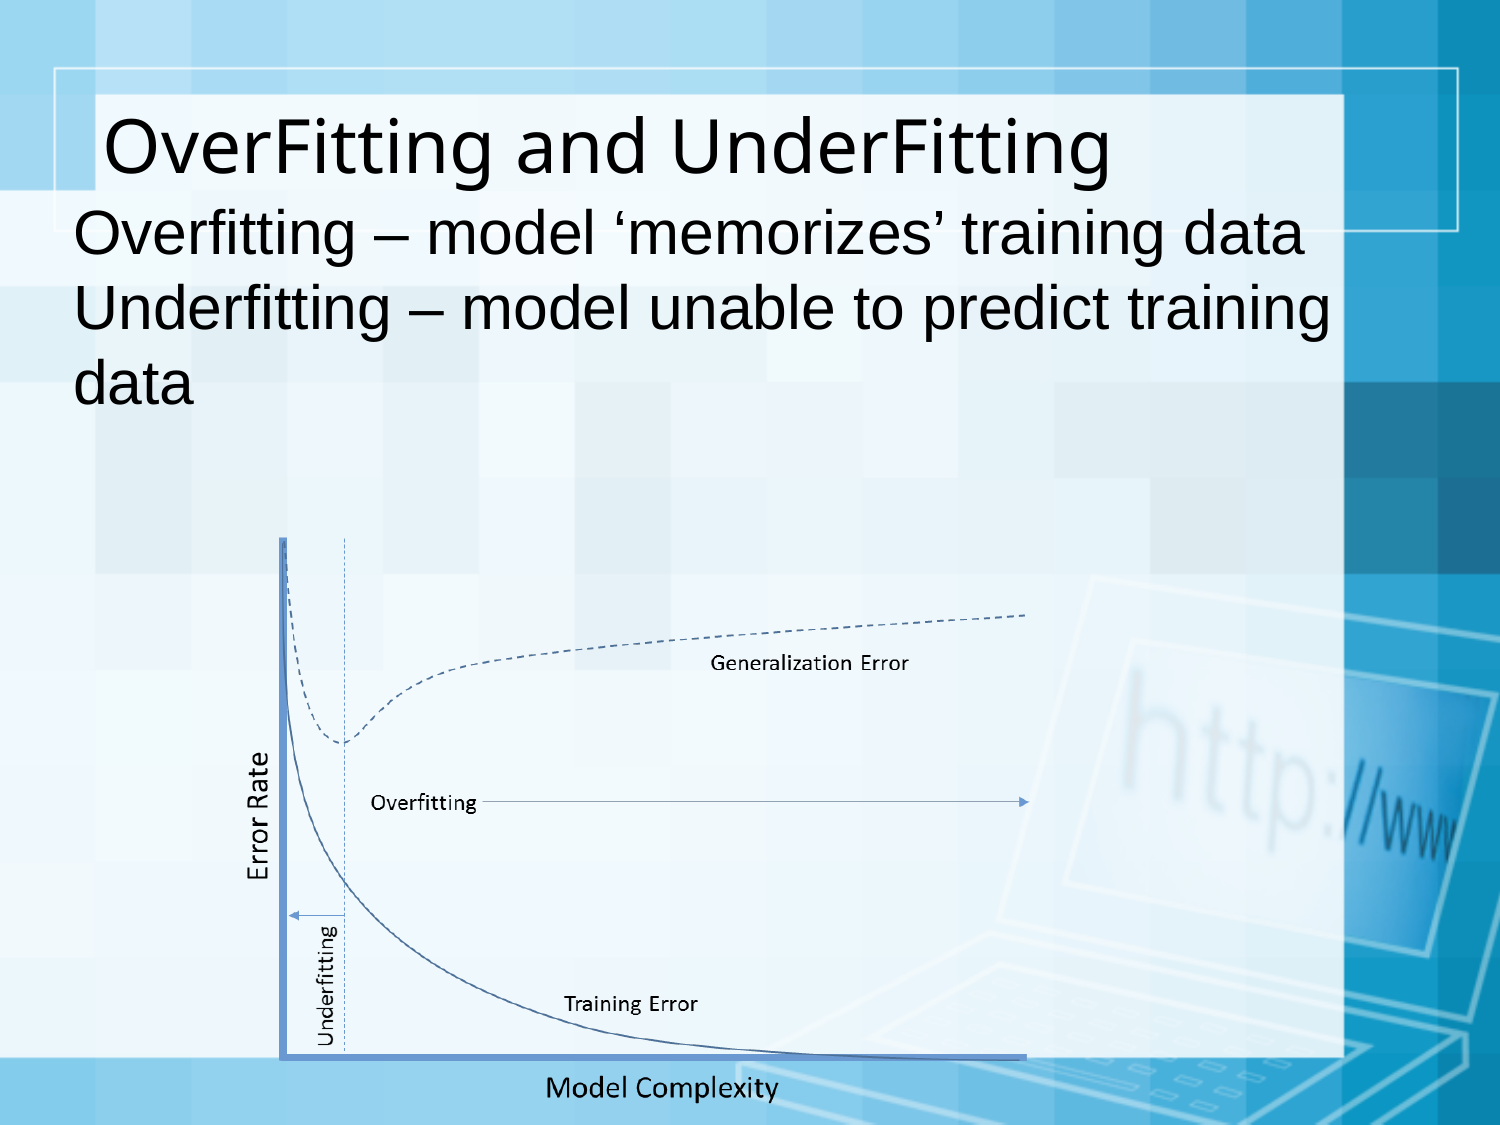

# OverFitting and UnderFitting
Overfitting – model ‘memorizes’ training data
Underfitting – model unable to predict training data